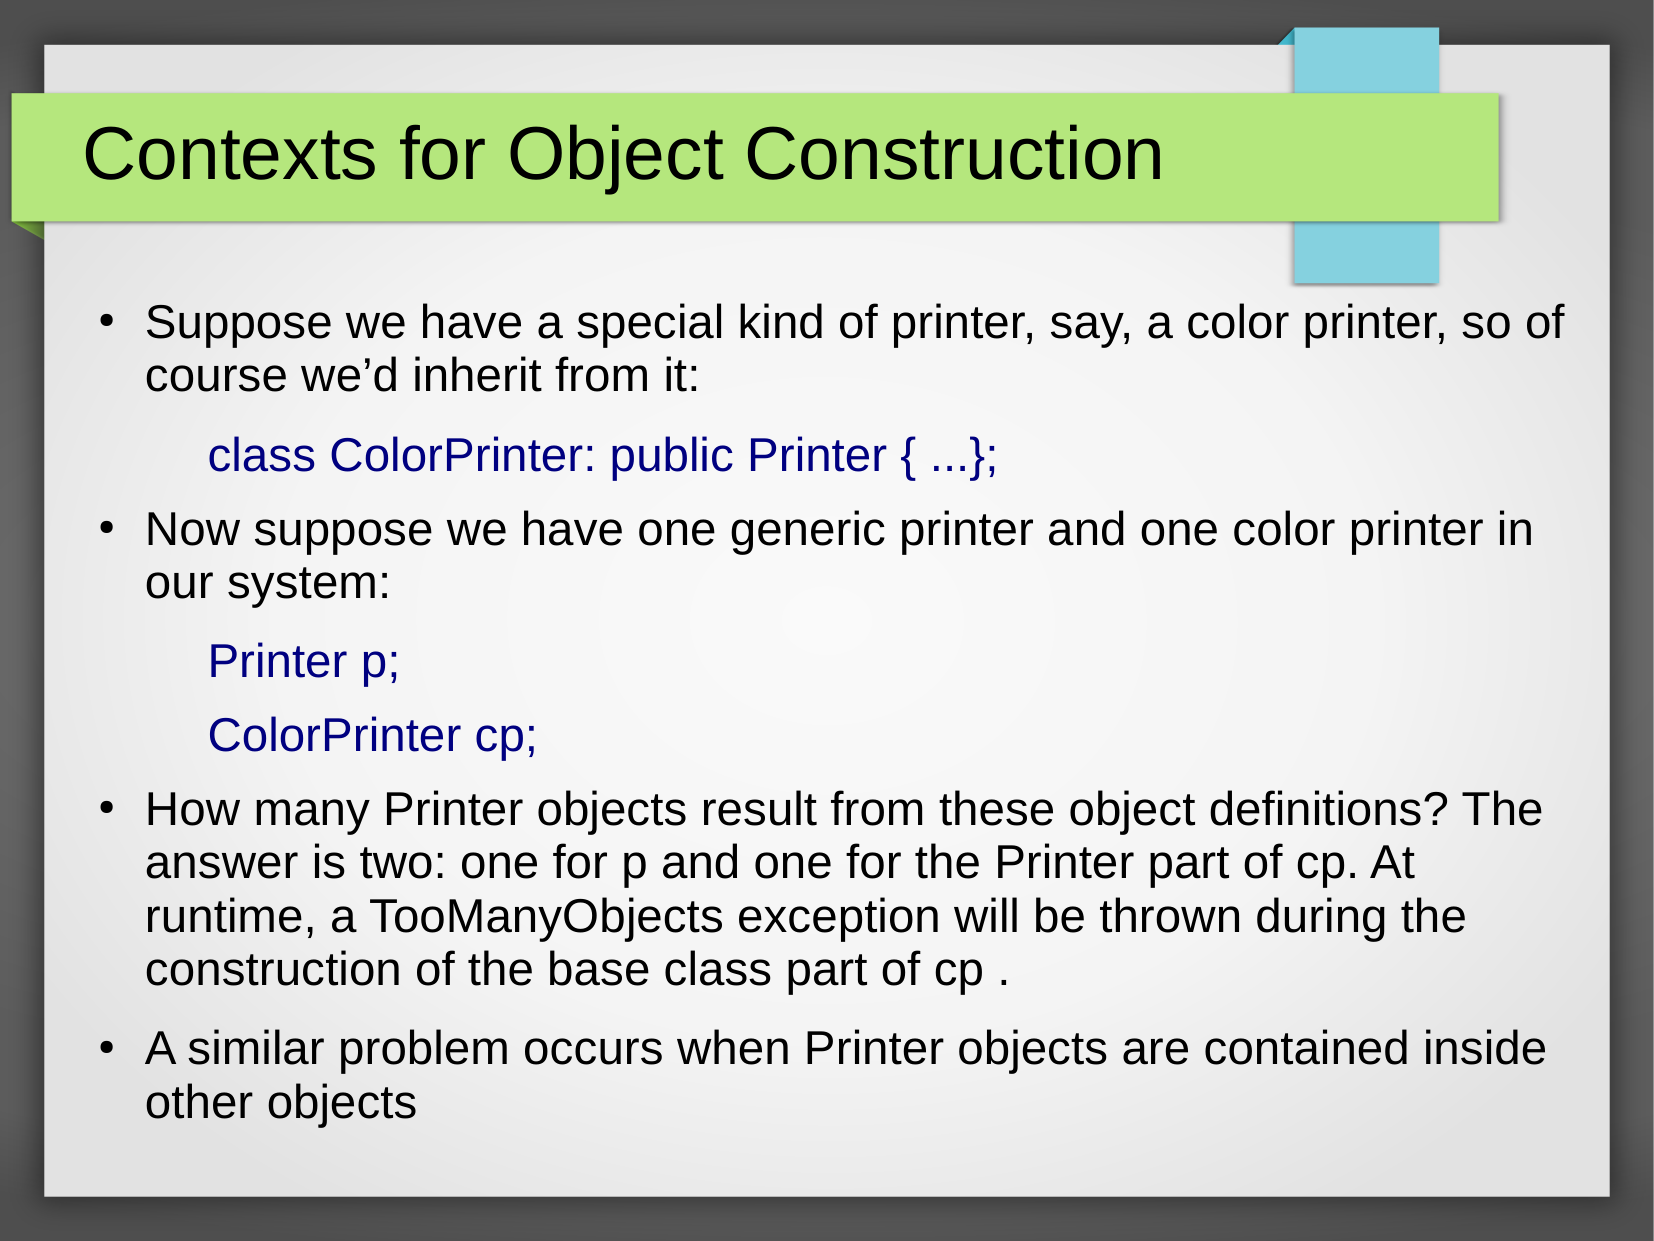

# Contexts for Object Construction
Suppose we have a special kind of printer, say, a color printer, so of course we’d inherit from it:
class ColorPrinter: public Printer { ...};
Now suppose we have one generic printer and one color printer in our system:
Printer p;
ColorPrinter cp;
How many Printer objects result from these object definitions? The answer is two: one for p and one for the Printer part of cp. At runtime, a TooManyObjects exception will be thrown during the construction of the base class part of cp .
A similar problem occurs when Printer objects are contained inside other objects